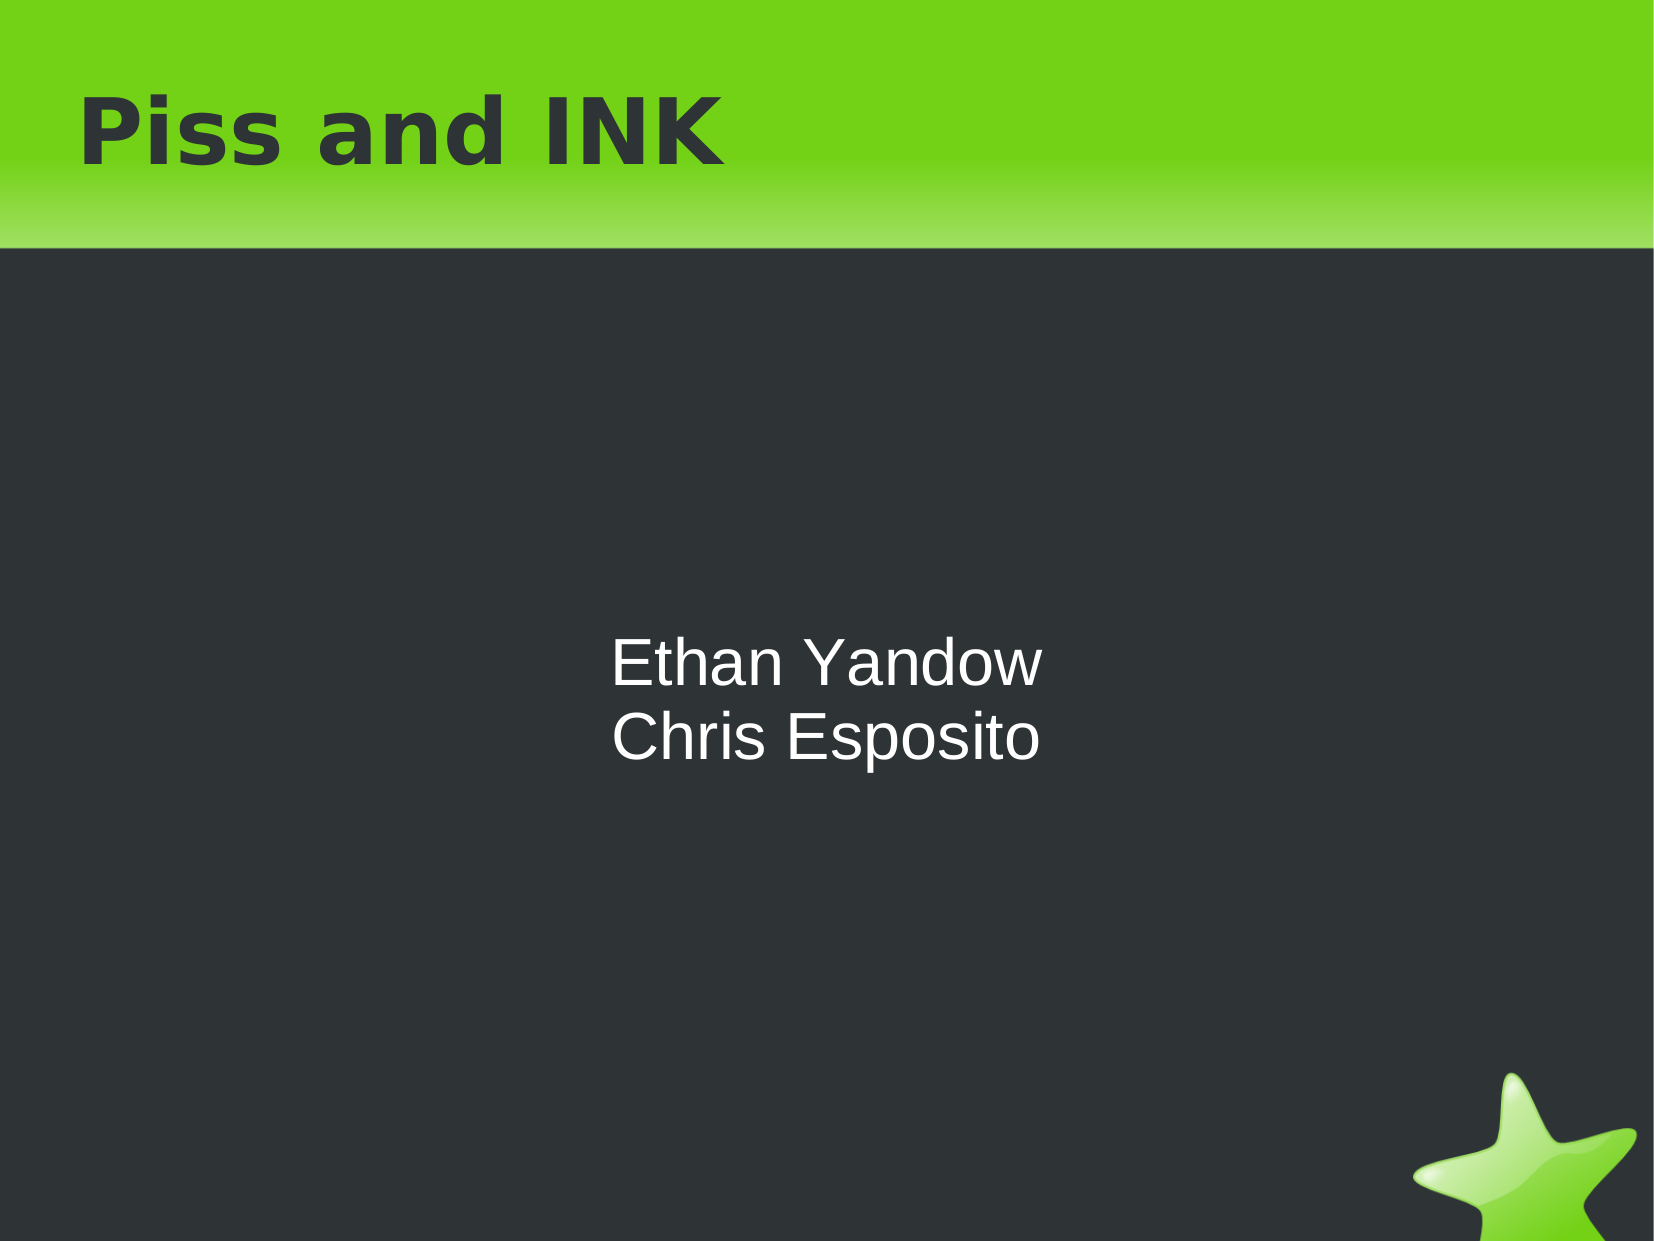

# Piss and INK
Ethan Yandow
Chris Esposito